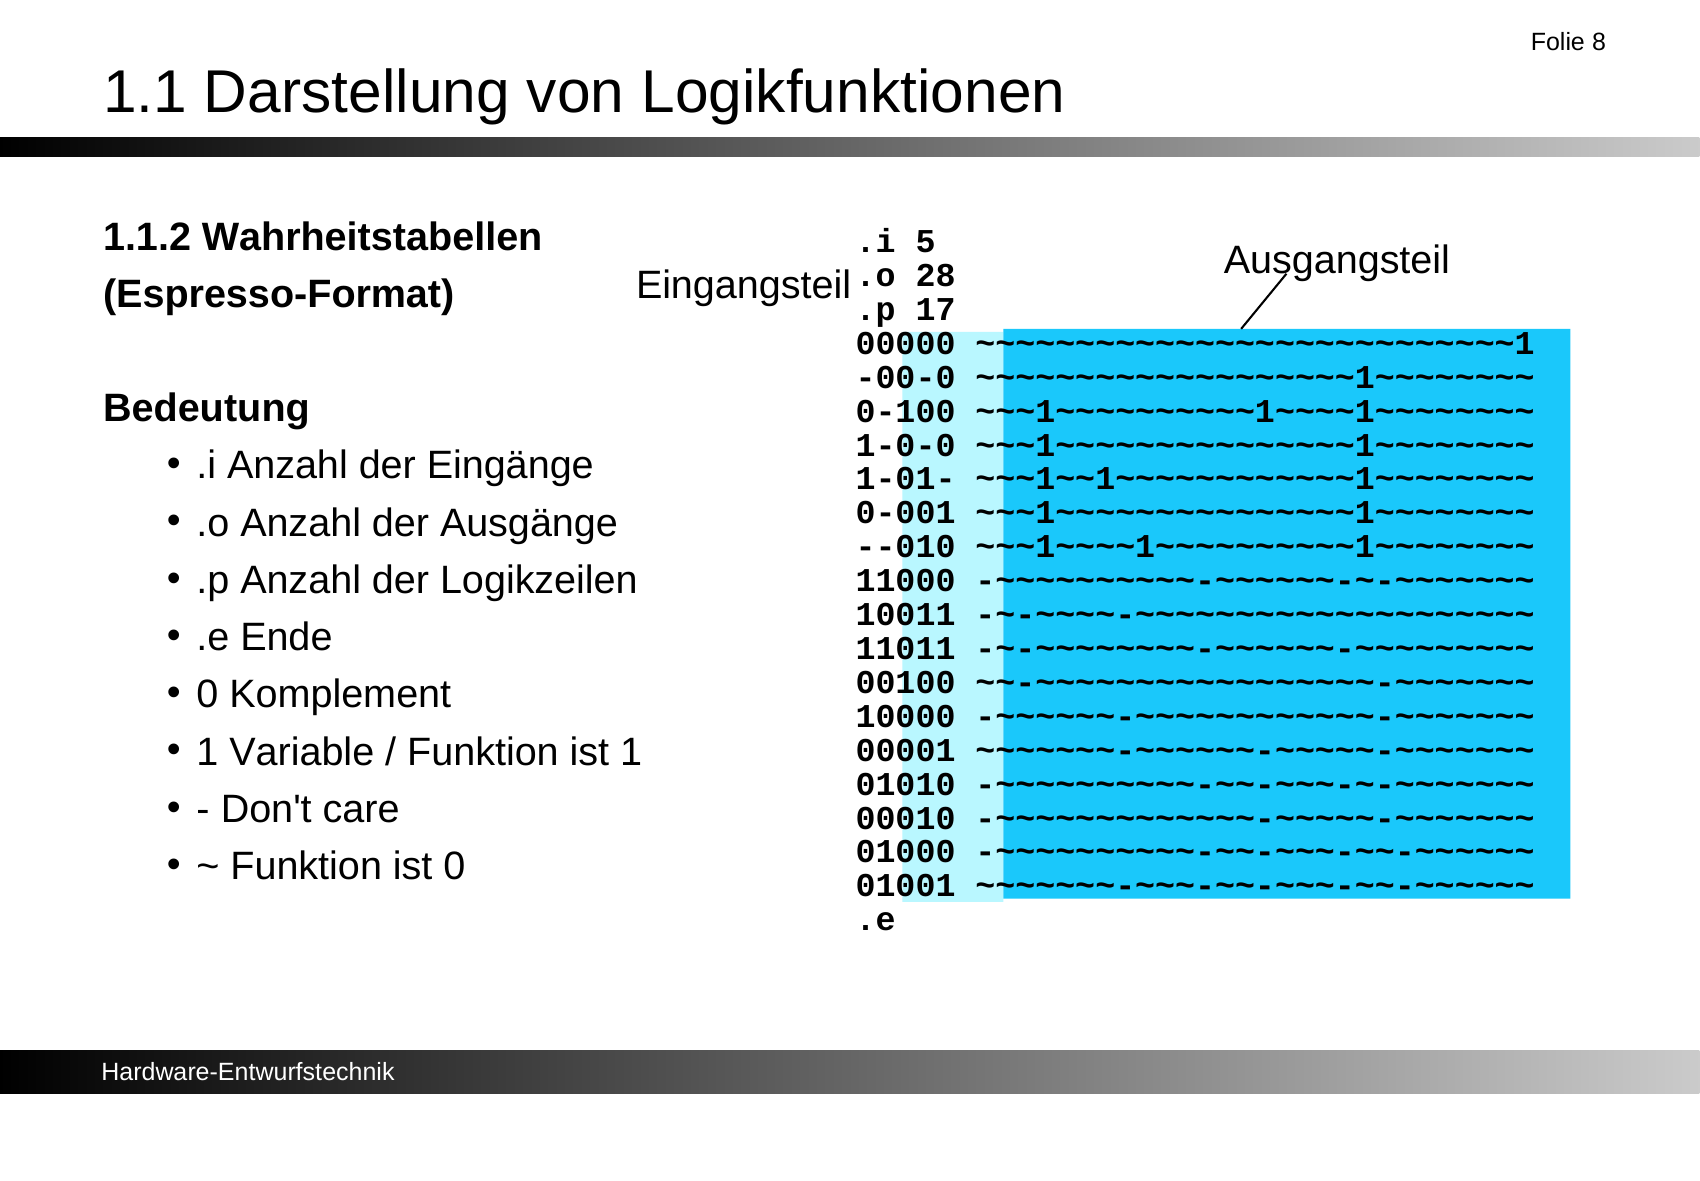

# 1.1 Darstellung von Logikfunktionen
1.1.2 Wahrheitstabellen
(Espresso-Format)
Bedeutung
.i Anzahl der Eingänge
.o Anzahl der Ausgänge
.p Anzahl der Logikzeilen
.e Ende
0 Komplement
1 Variable / Funktion ist 1
- Don't care
~ Funktion ist 0
.i 5
.o 28
.p 17
00000 ~~~~~~~~~~~~~~~~~~~~~~~~~~~1
-00-0 ~~~~~~~~~~~~~~~~~~~1~~~~~~~~
0-100 ~~~1~~~~~~~~~~1~~~~1~~~~~~~~
1-0-0 ~~~1~~~~~~~~~~~~~~~1~~~~~~~~
1-01- ~~~1~~1~~~~~~~~~~~~1~~~~~~~~
0-001 ~~~1~~~~~~~~~~~~~~~1~~~~~~~~
--010 ~~~1~~~~1~~~~~~~~~~1~~~~~~~~
11000 -~~~~~~~~~~-~~~~~~-~-~~~~~~~
10011 -~-~~~~-~~~~~~~~~~~~~~~~~~~~
11011 -~-~~~~~~~~-~~~~~~-~~~~~~~~~
00100 ~~-~~~~~~~~~~~~~~~~~-~~~~~~~
10000 -~~~~~~-~~~~~~~~~~~~-~~~~~~~
00001 ~~~~~~~-~~~~~~-~~~~~-~~~~~~~
01010 -~~~~~~~~~~-~~-~~~-~-~~~~~~~
00010 -~~~~~~~~~~~~~-~~~~~-~~~~~~~
01000 -~~~~~~~~~~-~~-~~~-~~-~~~~~~
01001 ~~~~~~~-~~~-~~-~~~-~~-~~~~~~
.e
Ausgangsteil
Eingangsteil